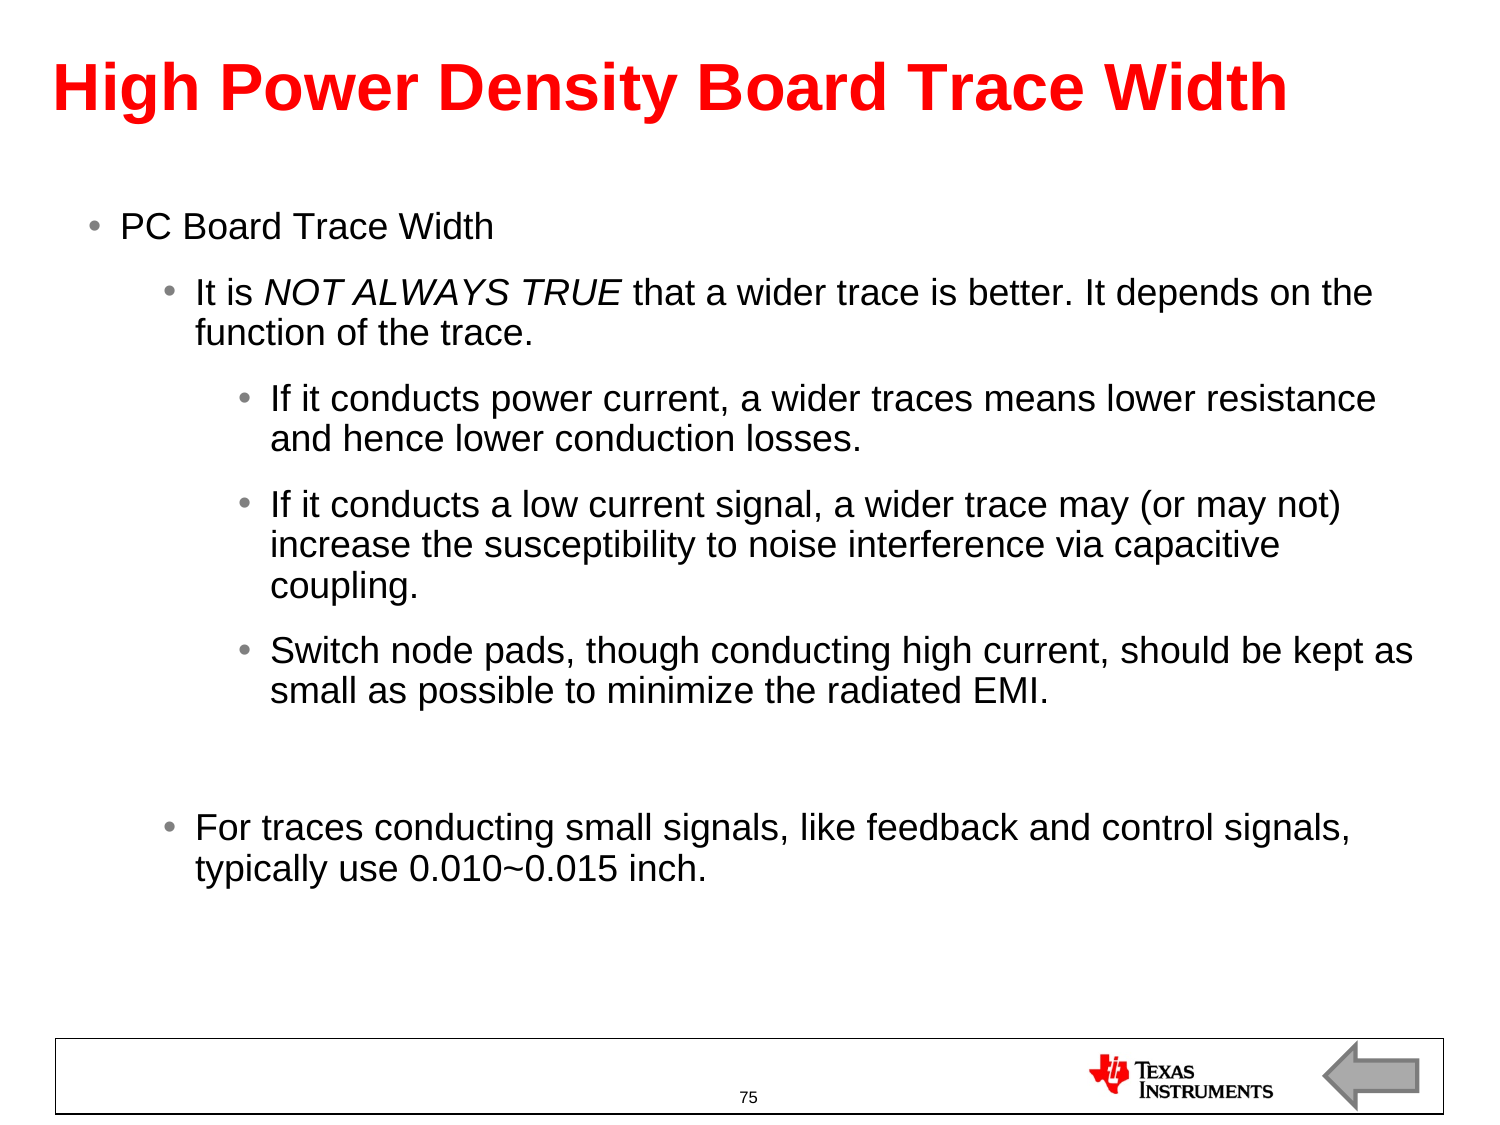

# High Power Density Board Trace Width
PC Board Trace Width
It is NOT ALWAYS TRUE that a wider trace is better. It depends on the function of the trace.
If it conducts power current, a wider traces means lower resistance and hence lower conduction losses.
If it conducts a low current signal, a wider trace may (or may not) increase the susceptibility to noise interference via capacitive coupling.
Switch node pads, though conducting high current, should be kept as small as possible to minimize the radiated EMI.
For traces conducting small signals, like feedback and control signals, typically use 0.010~0.015 inch.